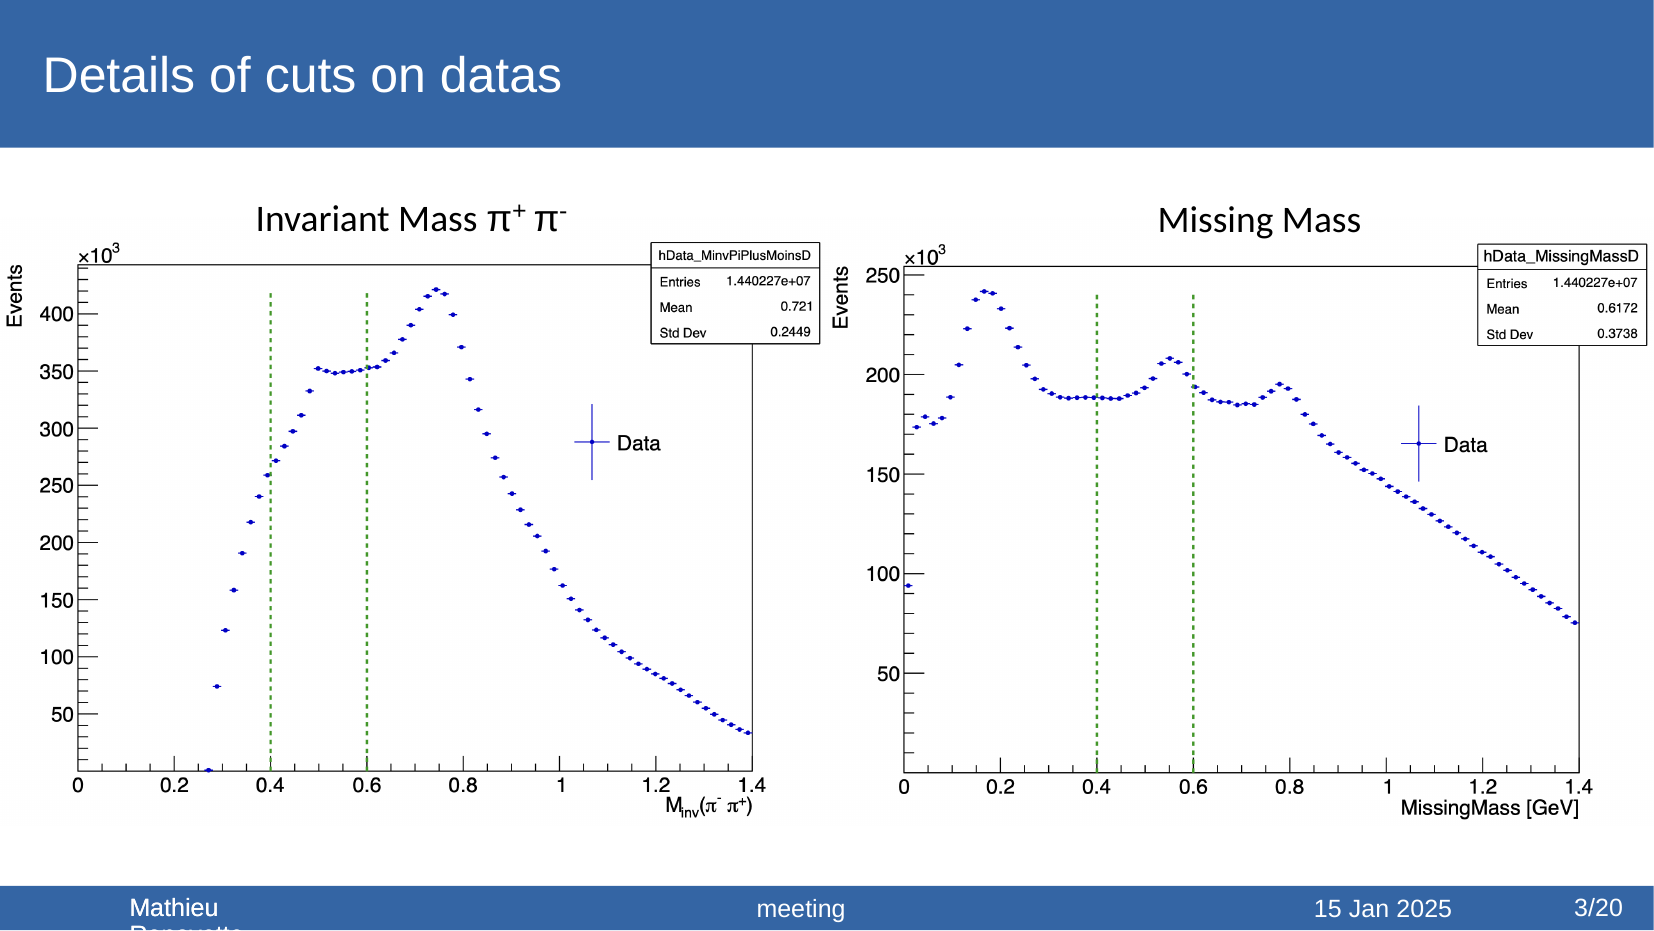

Details of cuts on datas
Invariant Mass π+ π-
Missing Mass
Mathieu Ronayette
3/20
Mathieu Ronayette
 meeting
15 Jan 2025